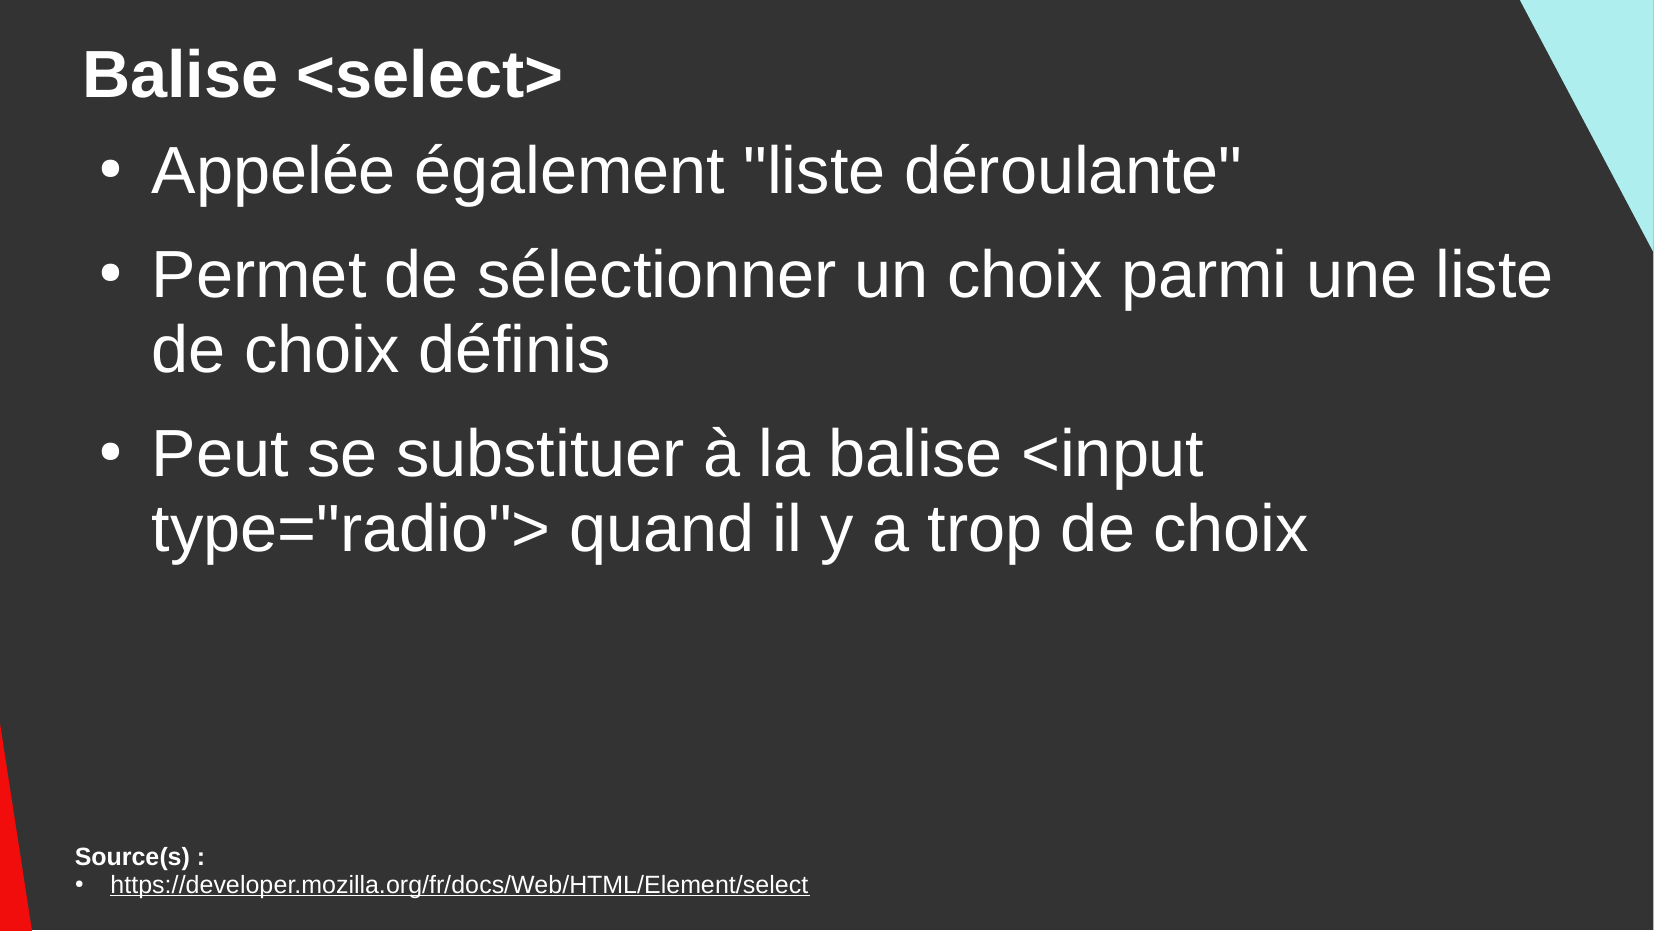

# Balise <select>
Appelée également "liste déroulante"
Permet de sélectionner un choix parmi une liste de choix définis
Peut se substituer à la balise <input type="radio"> quand il y a trop de choix
Source(s) :
https://developer.mozilla.org/fr/docs/Web/HTML/Element/select